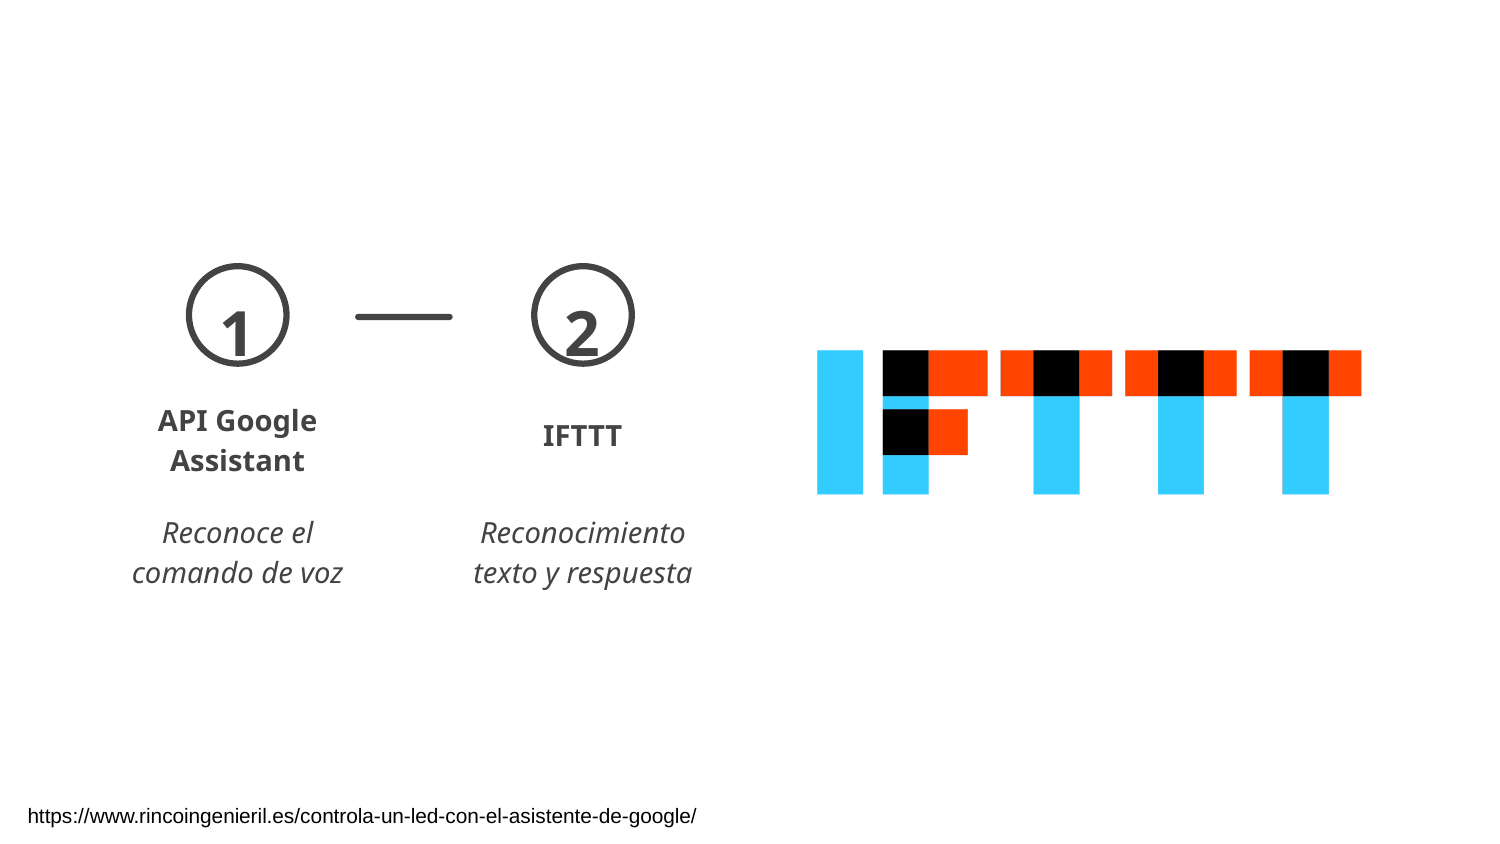

1
API Google Assistant
Reconoce el comando de voz
2
IFTTT
Reconocimiento texto y respuesta